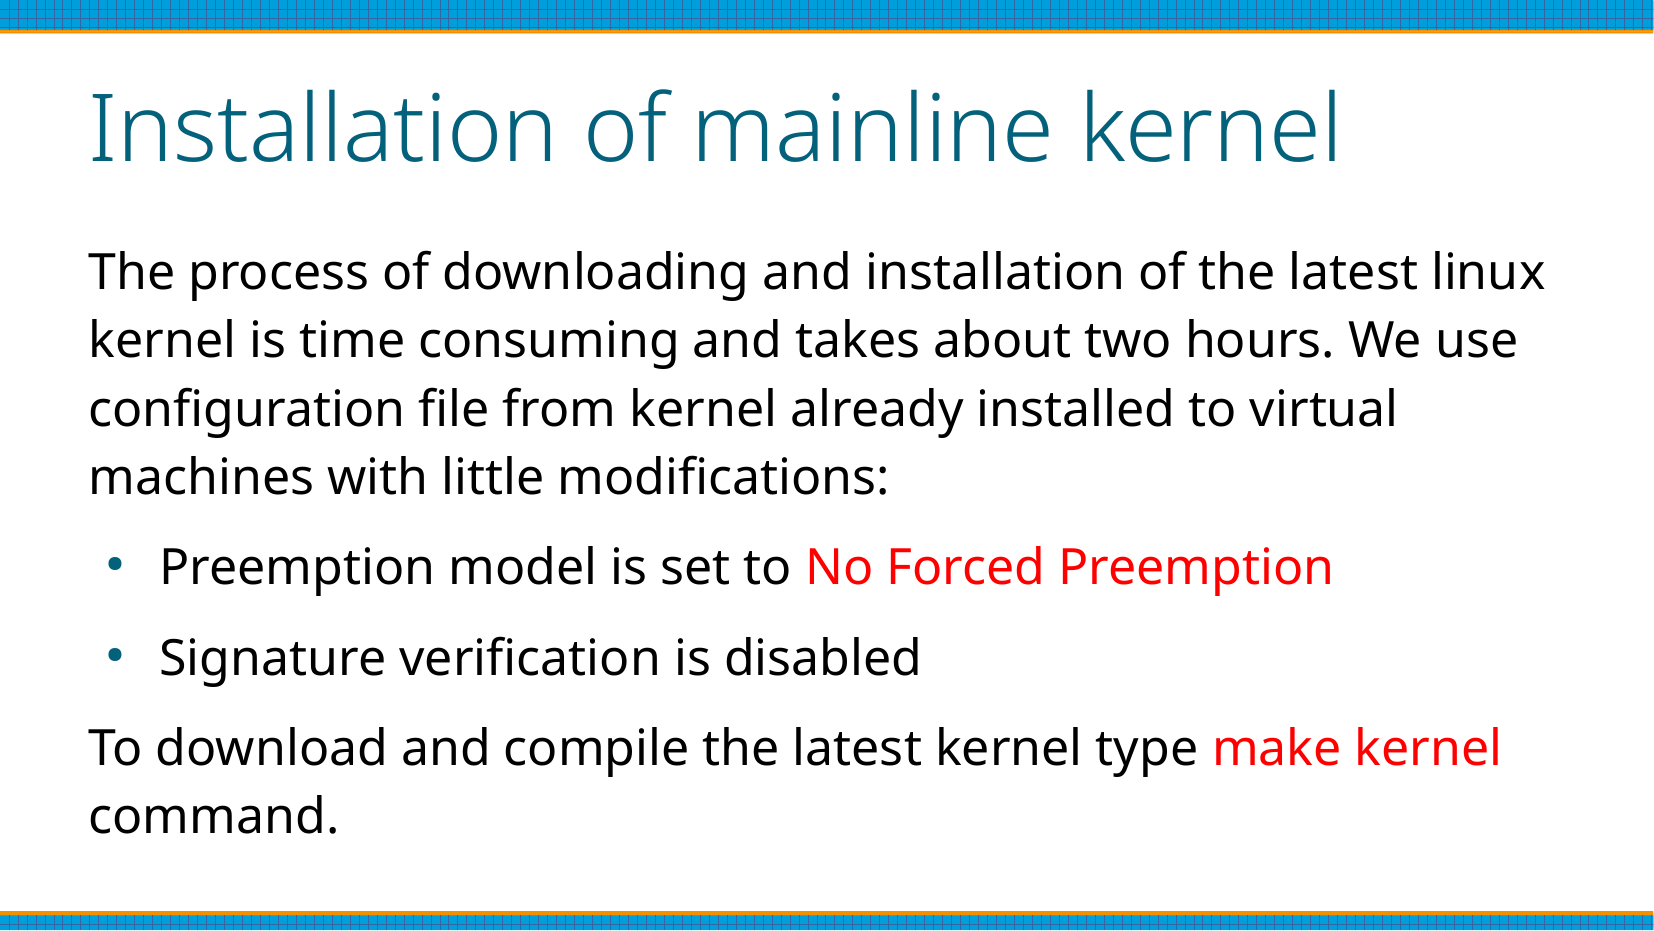

# Installation of mainline kernel
The process of downloading and installation of the latest linux kernel is time consuming and takes about two hours. We use configuration file from kernel already installed to virtual machines with little modifications:
Preemption model is set to No Forced Preemption
Signature verification is disabled
To download and compile the latest kernel type make kernel command.